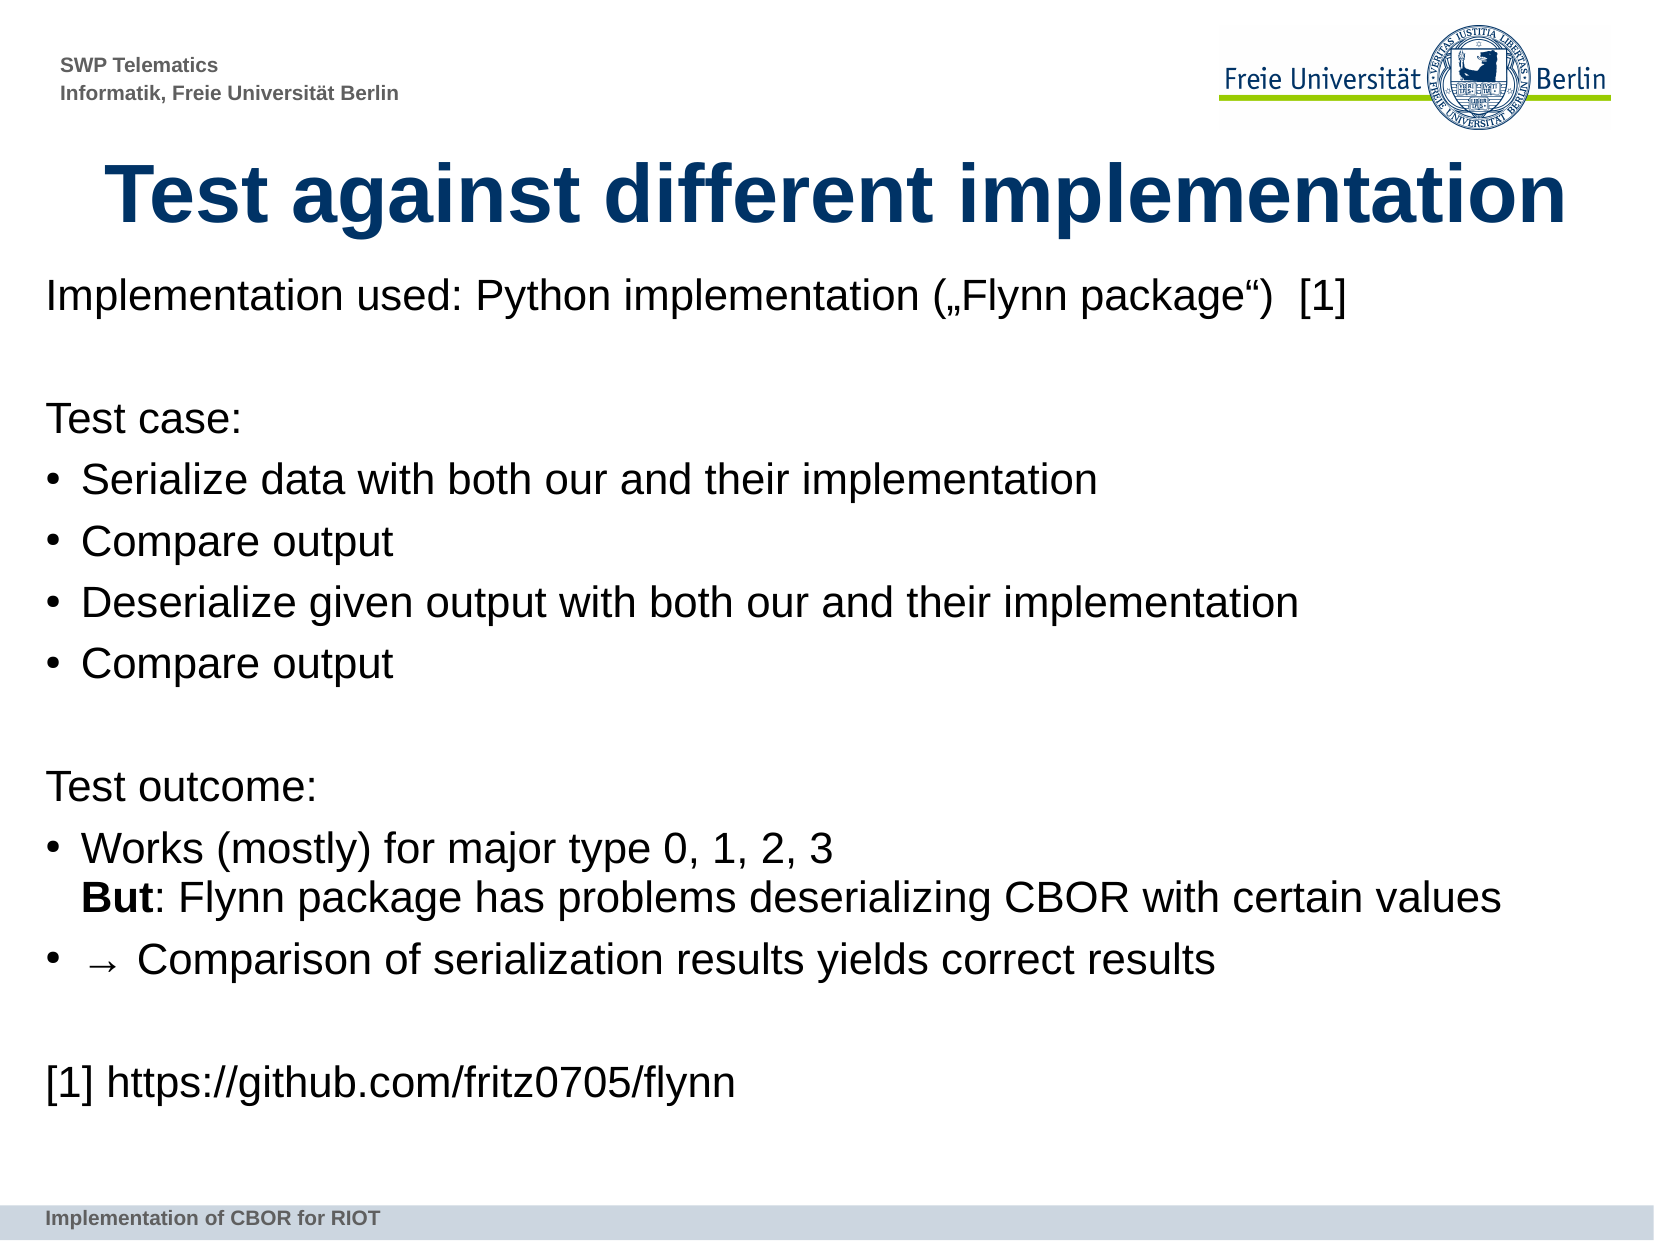

# Test against different implementation
Implementation used: Python implementation („Flynn package“) [1]
Test case:
Serialize data with both our and their implementation
Compare output
Deserialize given output with both our and their implementation
Compare output
Test outcome:
Works (mostly) for major type 0, 1, 2, 3
But: Flynn package has problems deserializing CBOR with certain values
→ Comparison of serialization results yields correct results
[1] https://github.com/fritz0705/flynn